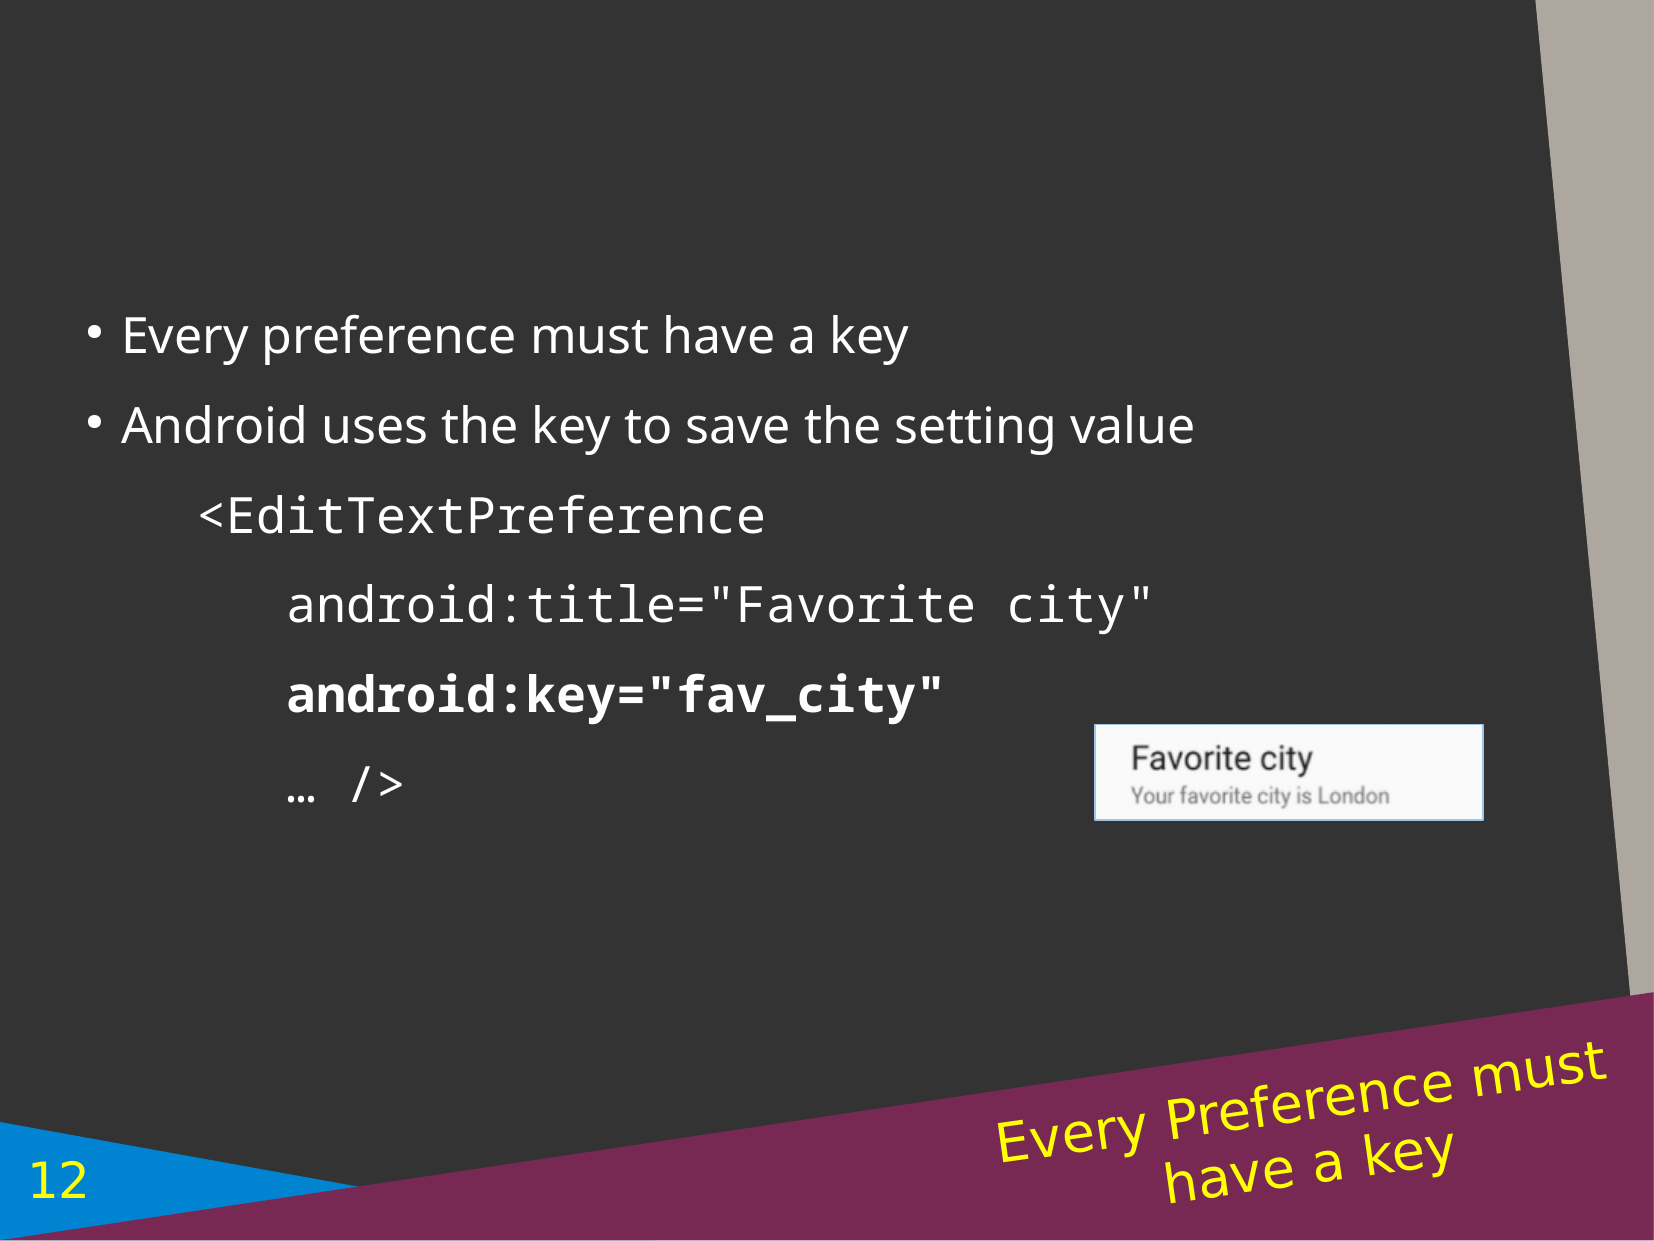

Every preference must have a key
Android uses the key to save the setting value
<EditTextPreference
 android:title="Favorite city"
 android:key="fav_city"
 … />
# Every Preference must have a key
12